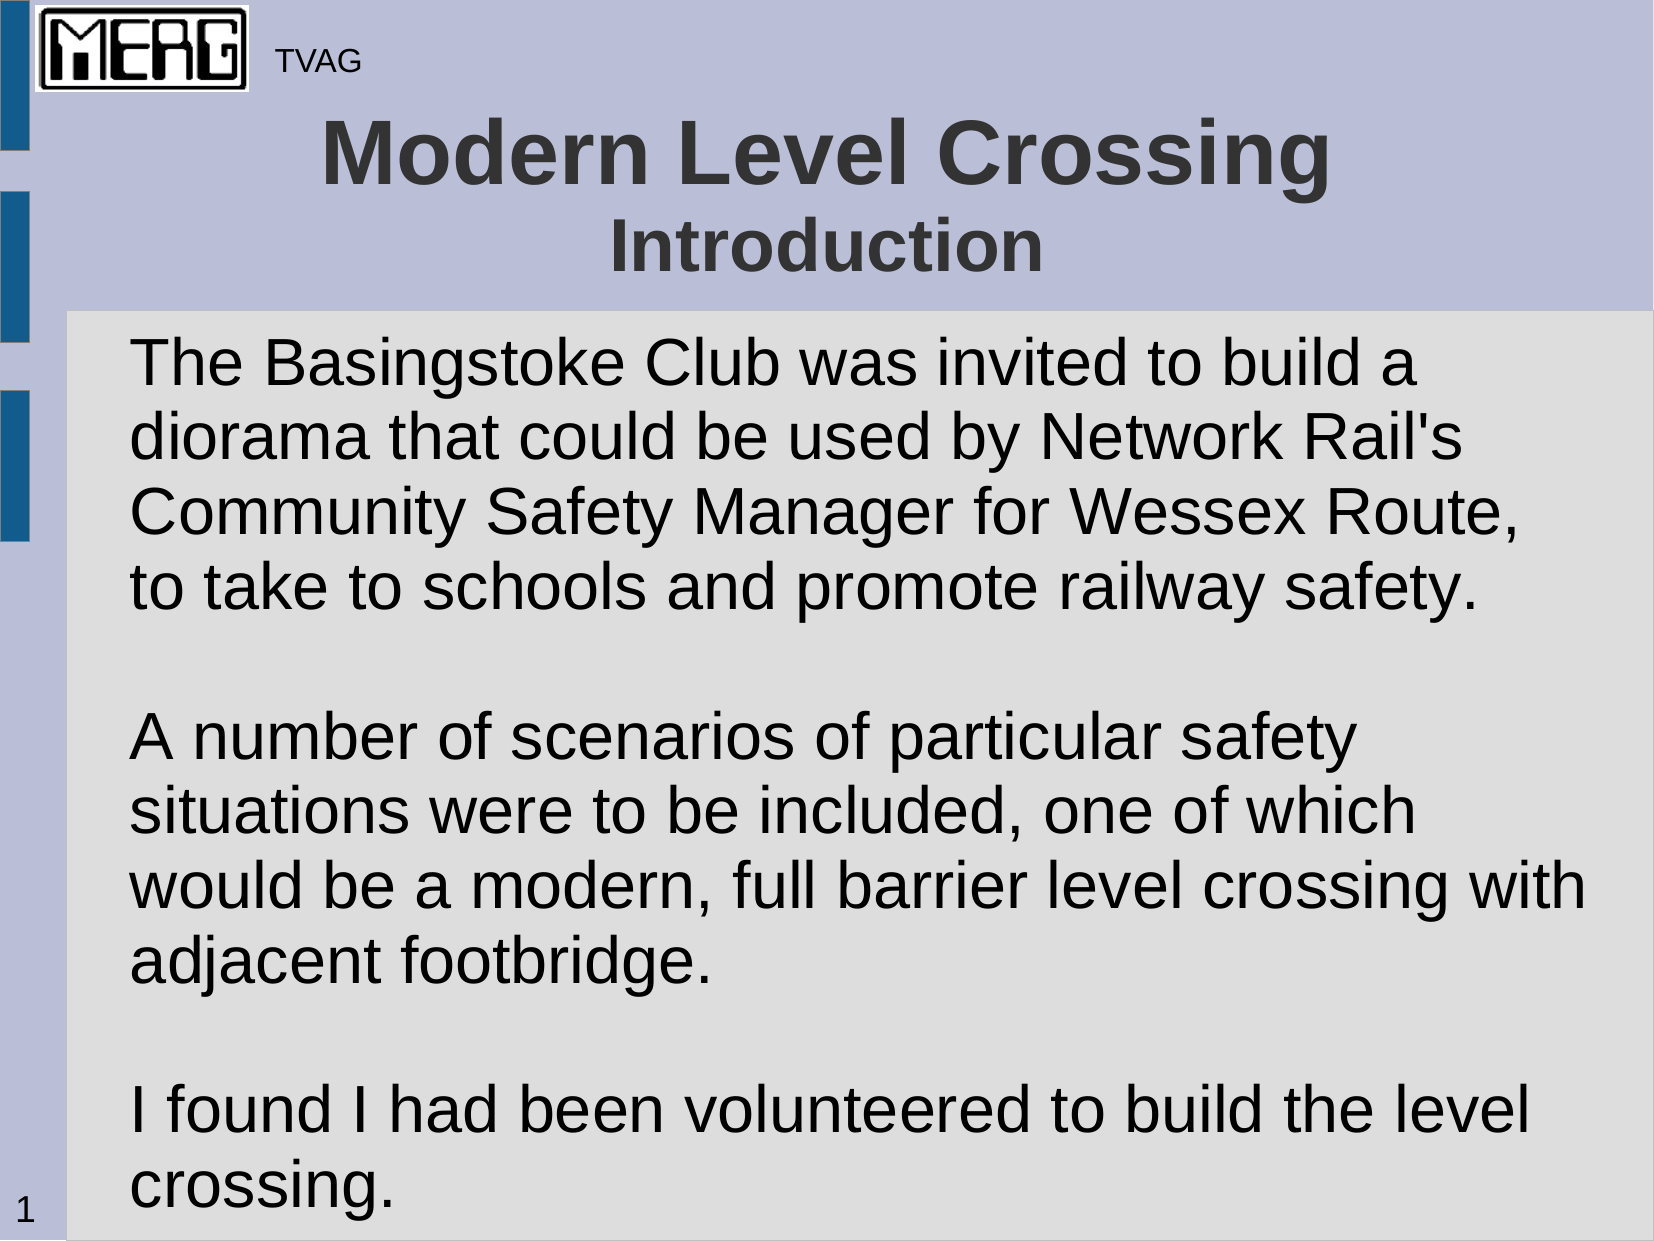

TVAG
# Modern Level Crossing Introduction
The Basingstoke Club was invited to build a diorama that could be used by Network Rail's Community Safety Manager for Wessex Route, to take to schools and promote railway safety.
A number of scenarios of particular safety situations were to be included, one of which would be a modern, full barrier level crossing with adjacent footbridge.
I found I had been volunteered to build the level crossing.